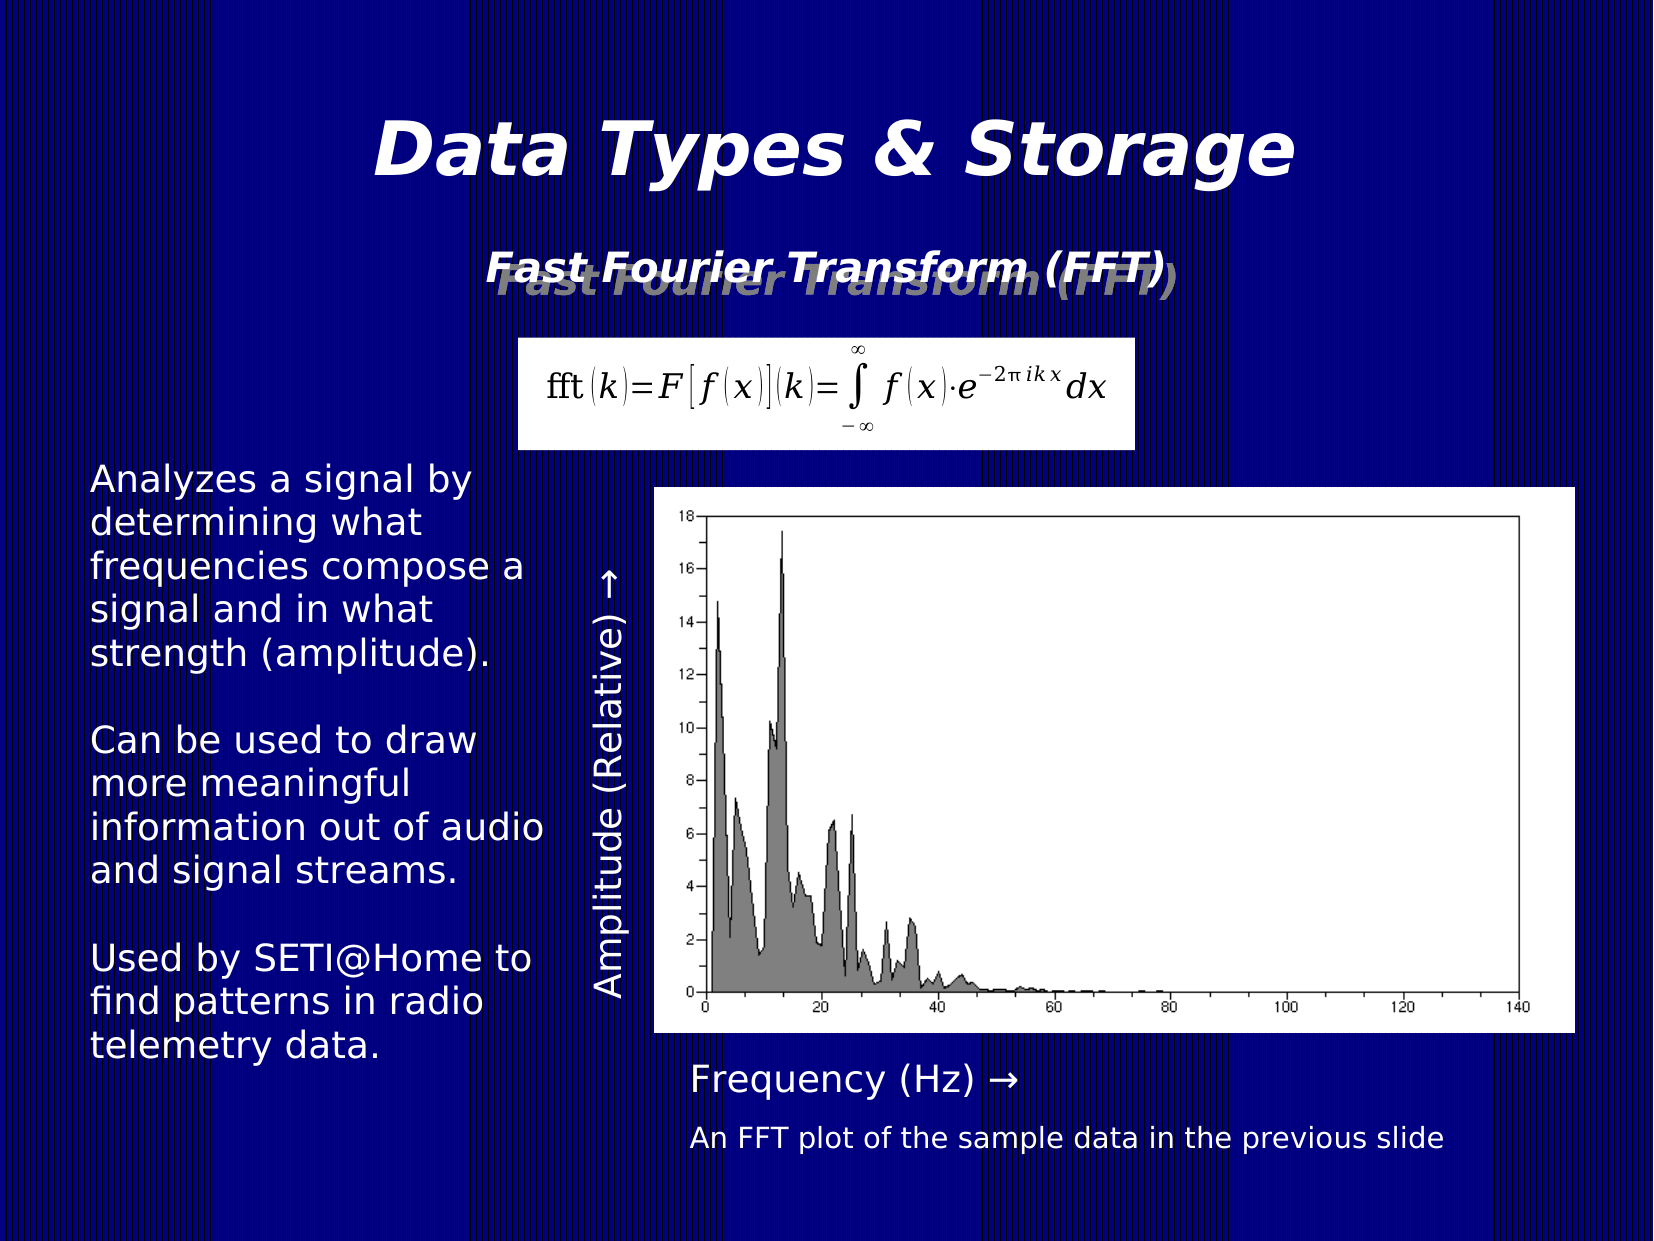

Data Types & Storage
Fast Fourier Transform (FFT)
Analyzes a signal by determining what frequencies compose a signal and in what strength (amplitude).
Can be used to draw more meaningful information out of audio and signal streams.
Used by SETI@Home to find patterns in radio telemetry data.
Amplitude (Relative) →
Frequency (Hz) →
An FFT plot of the sample data in the previous slide